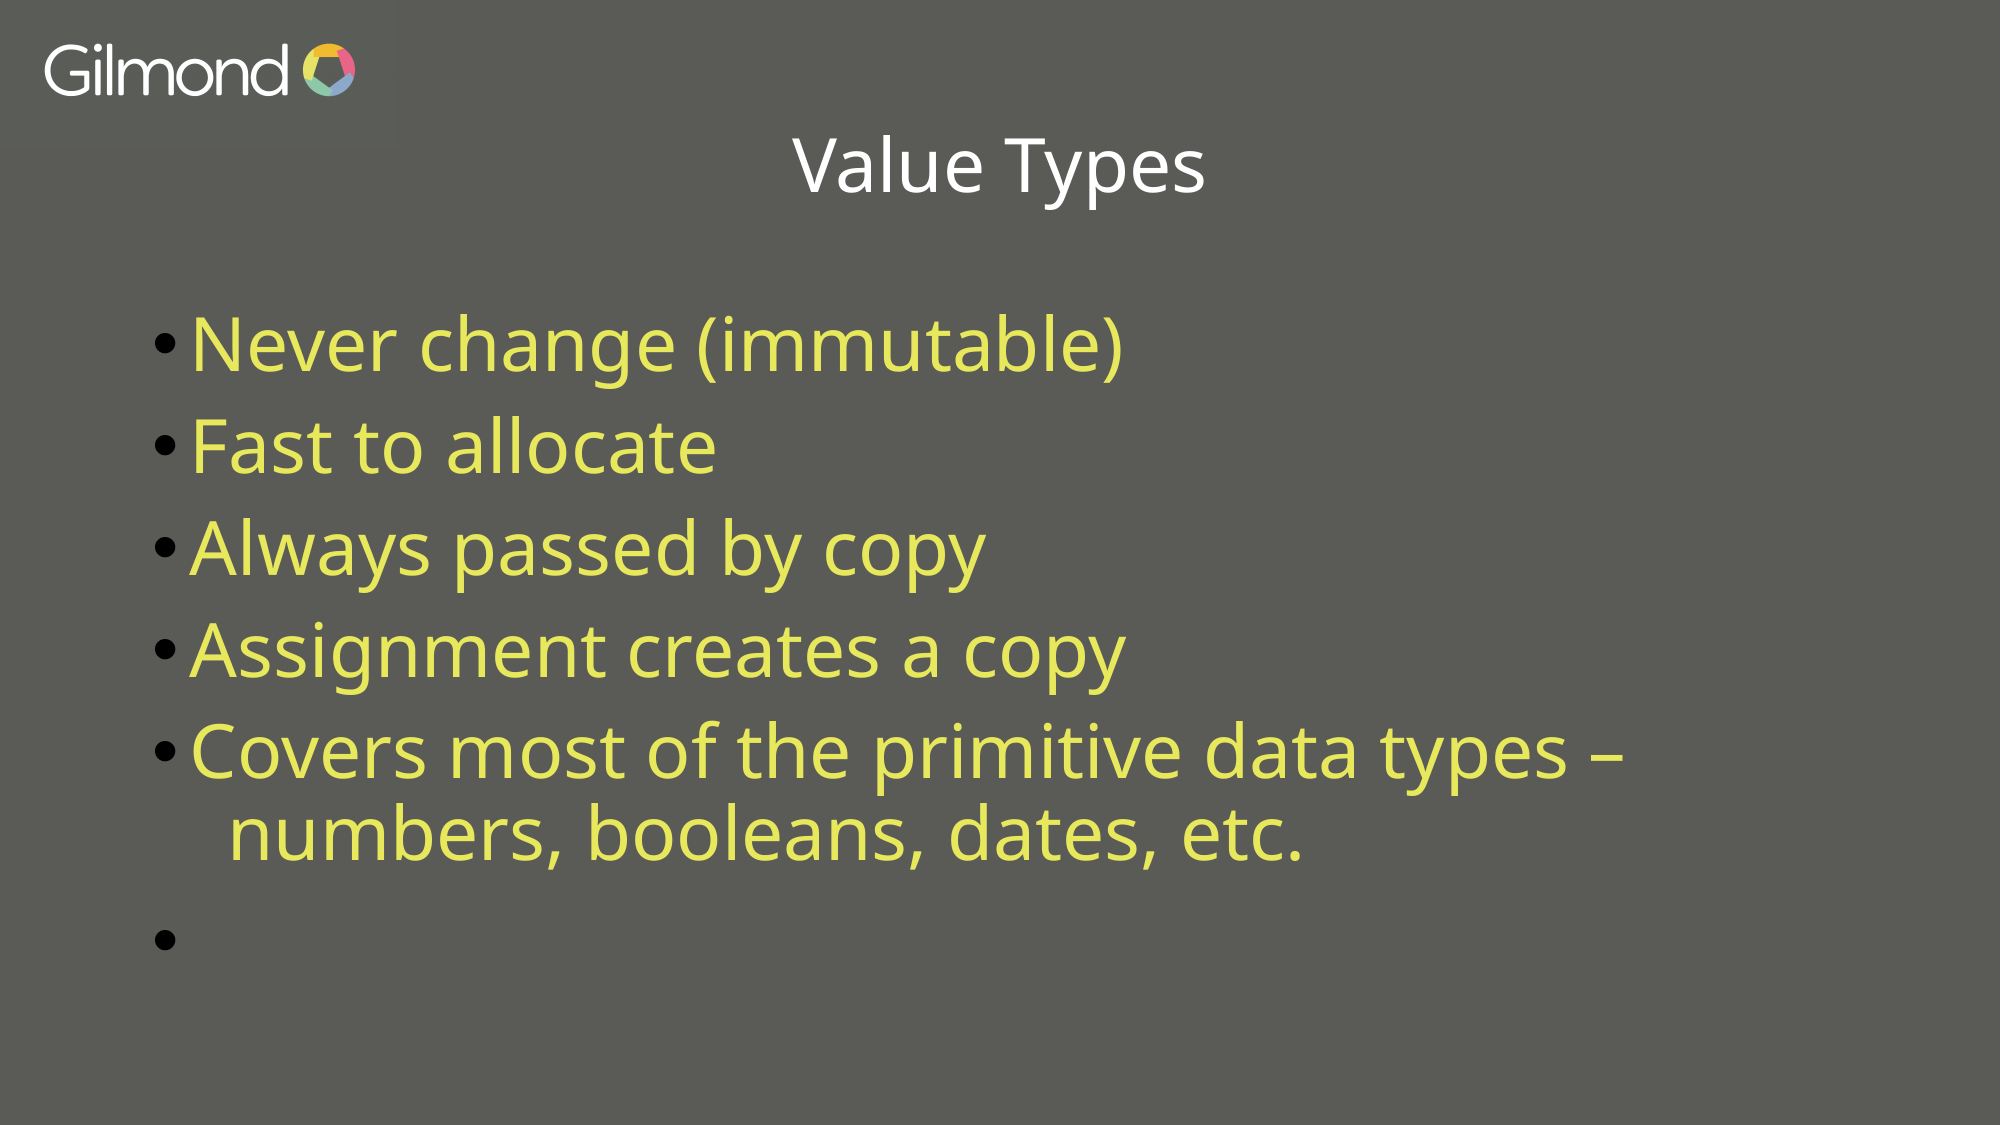

# Value Types
Never change (immutable)
Fast to allocate
Always passed by copy
Assignment creates a copy
Covers most of the primitive data types – numbers, booleans, dates, etc.